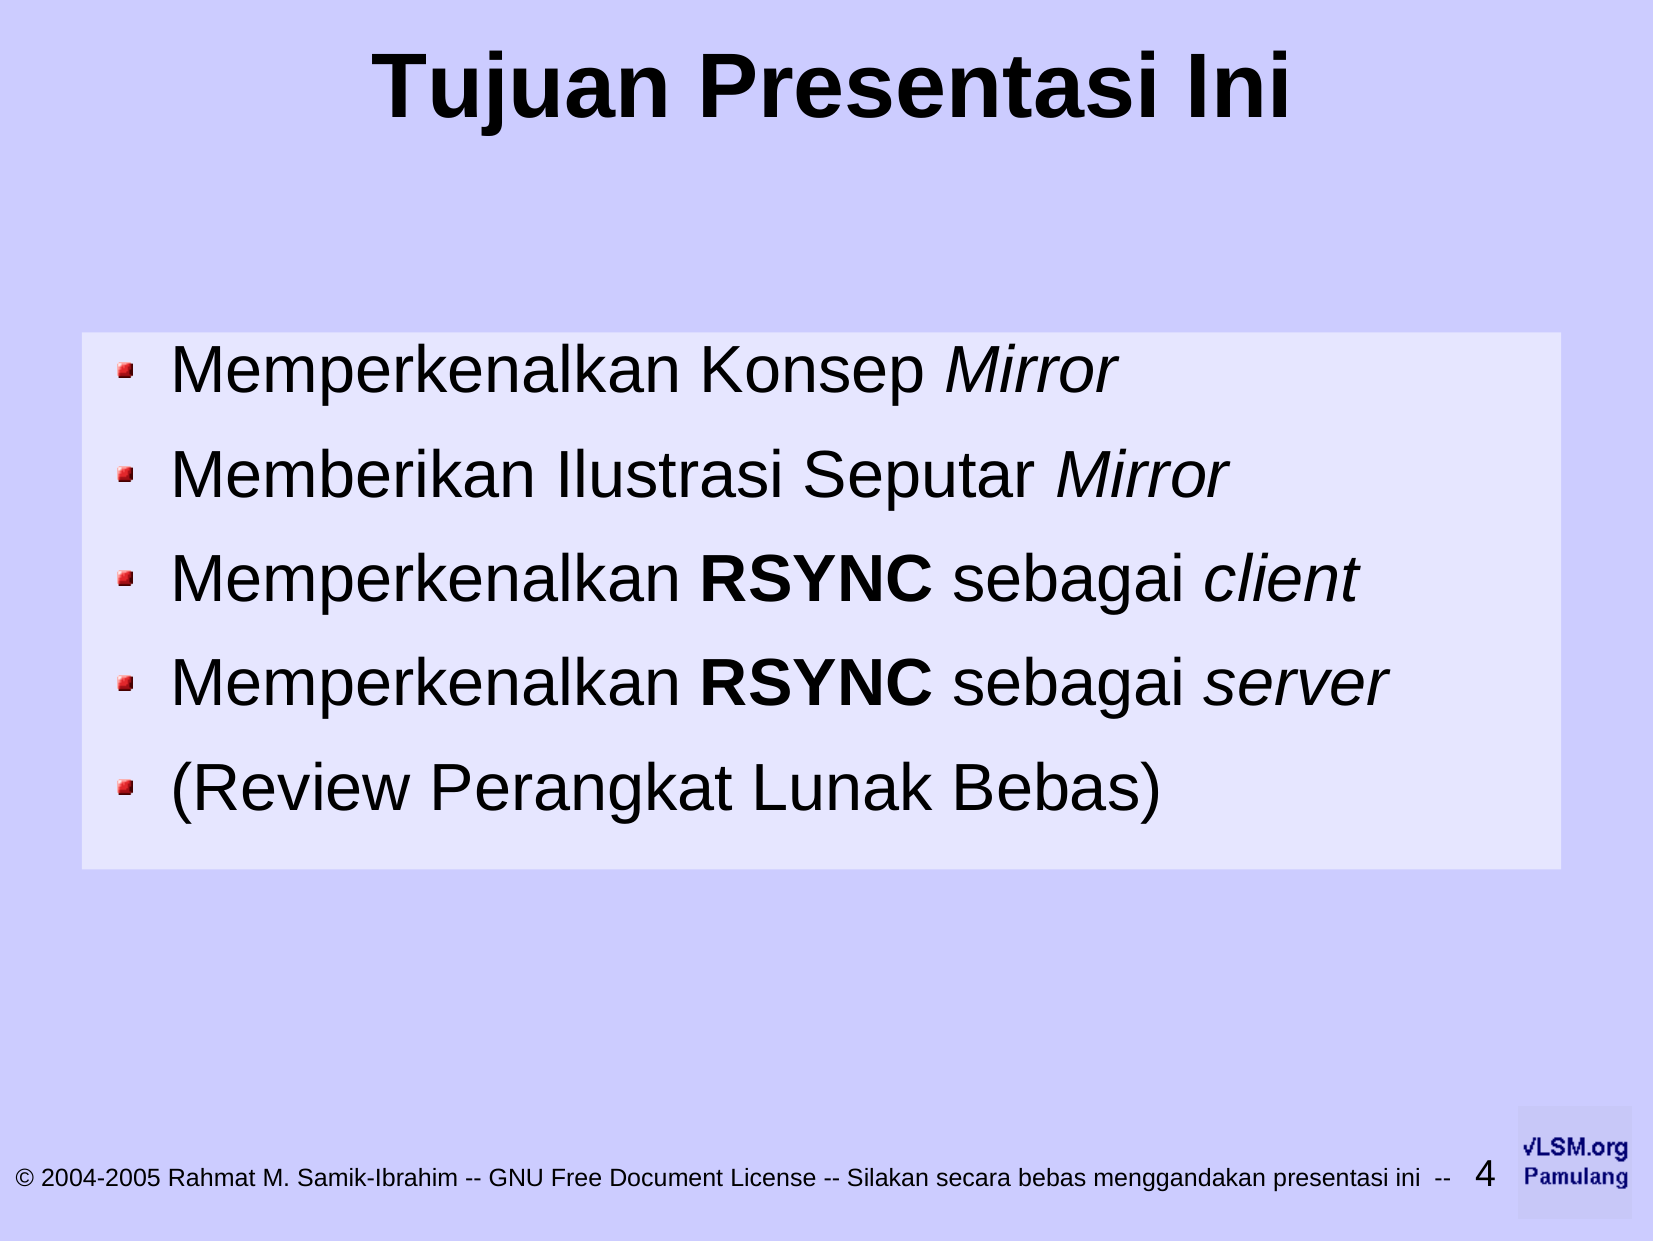

# Tujuan Presentasi Ini
Memperkenalkan Konsep Mirror
Memberikan Ilustrasi Seputar Mirror
Memperkenalkan RSYNC sebagai client
Memperkenalkan RSYNC sebagai server
(Review Perangkat Lunak Bebas)